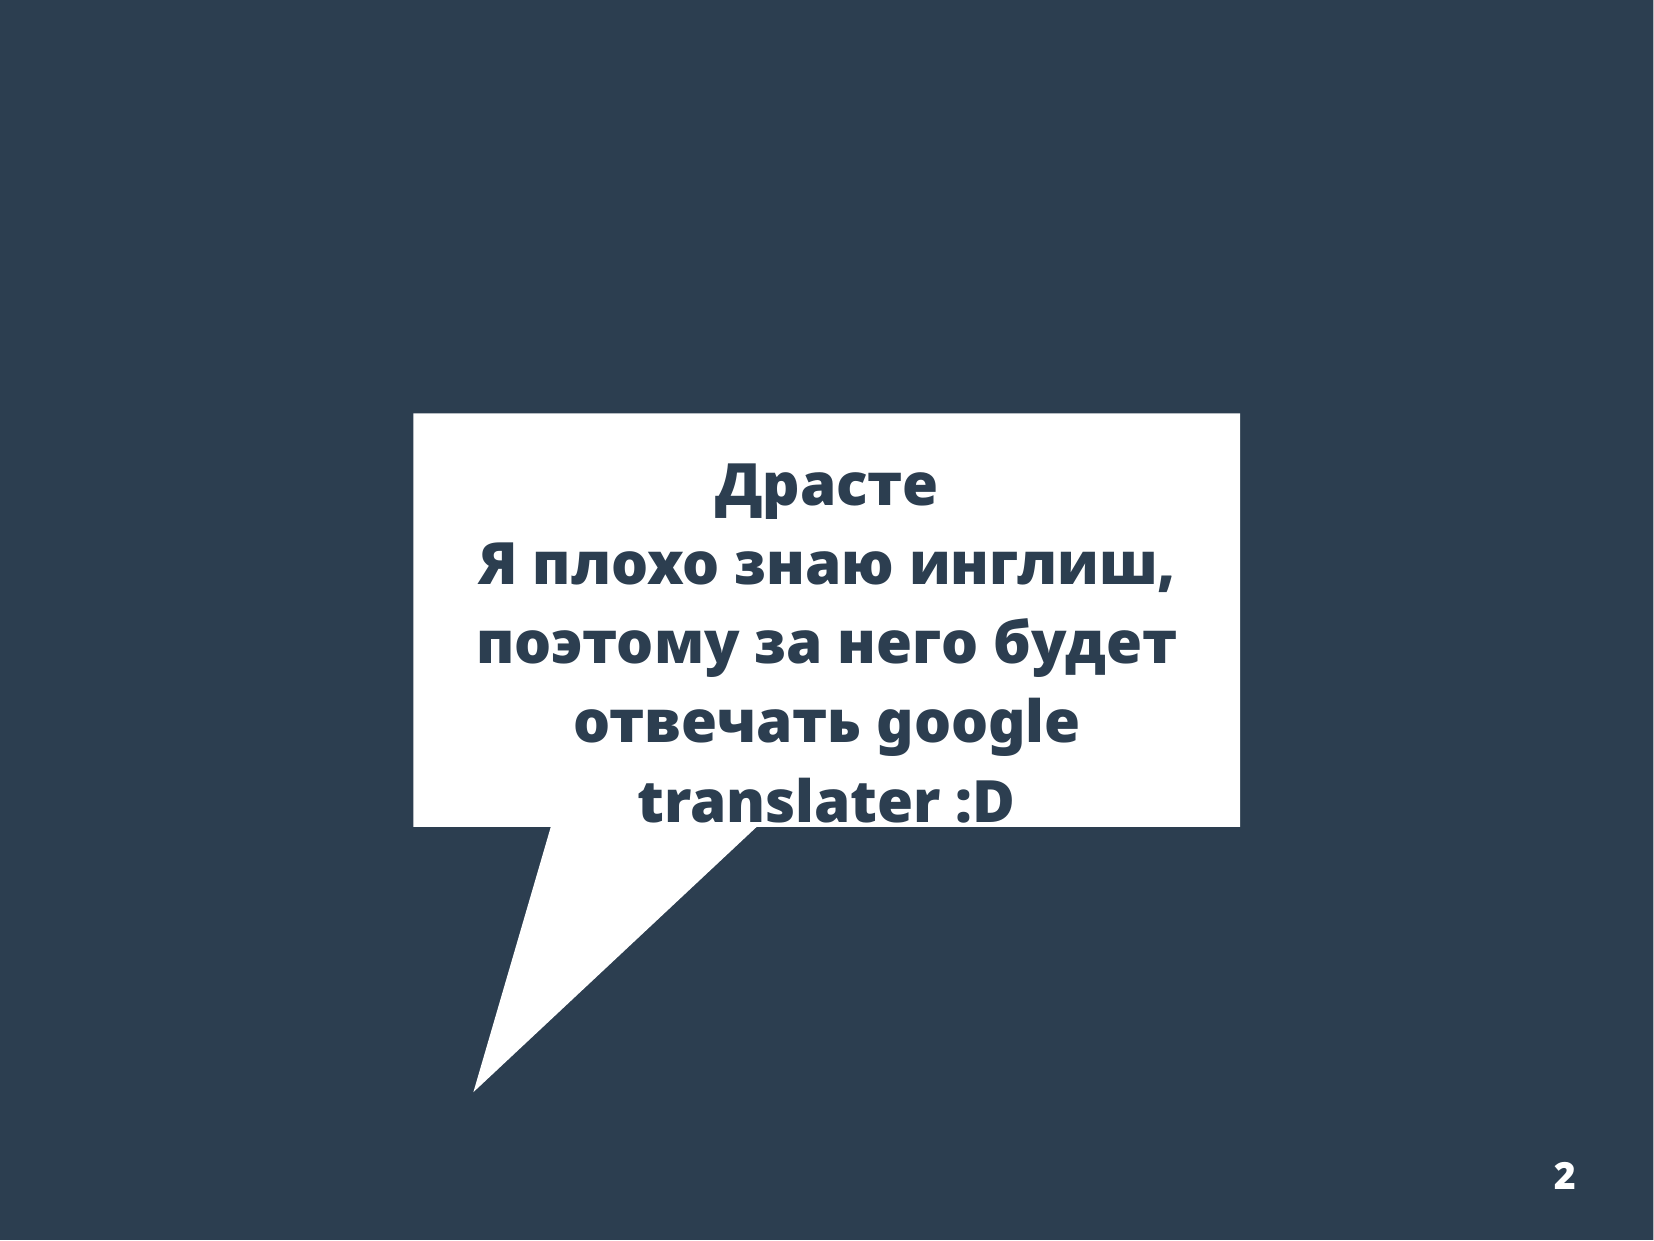

# Драсте Я плохо знаю инглиш, поэтому за него будет отвечать google translater :D
2